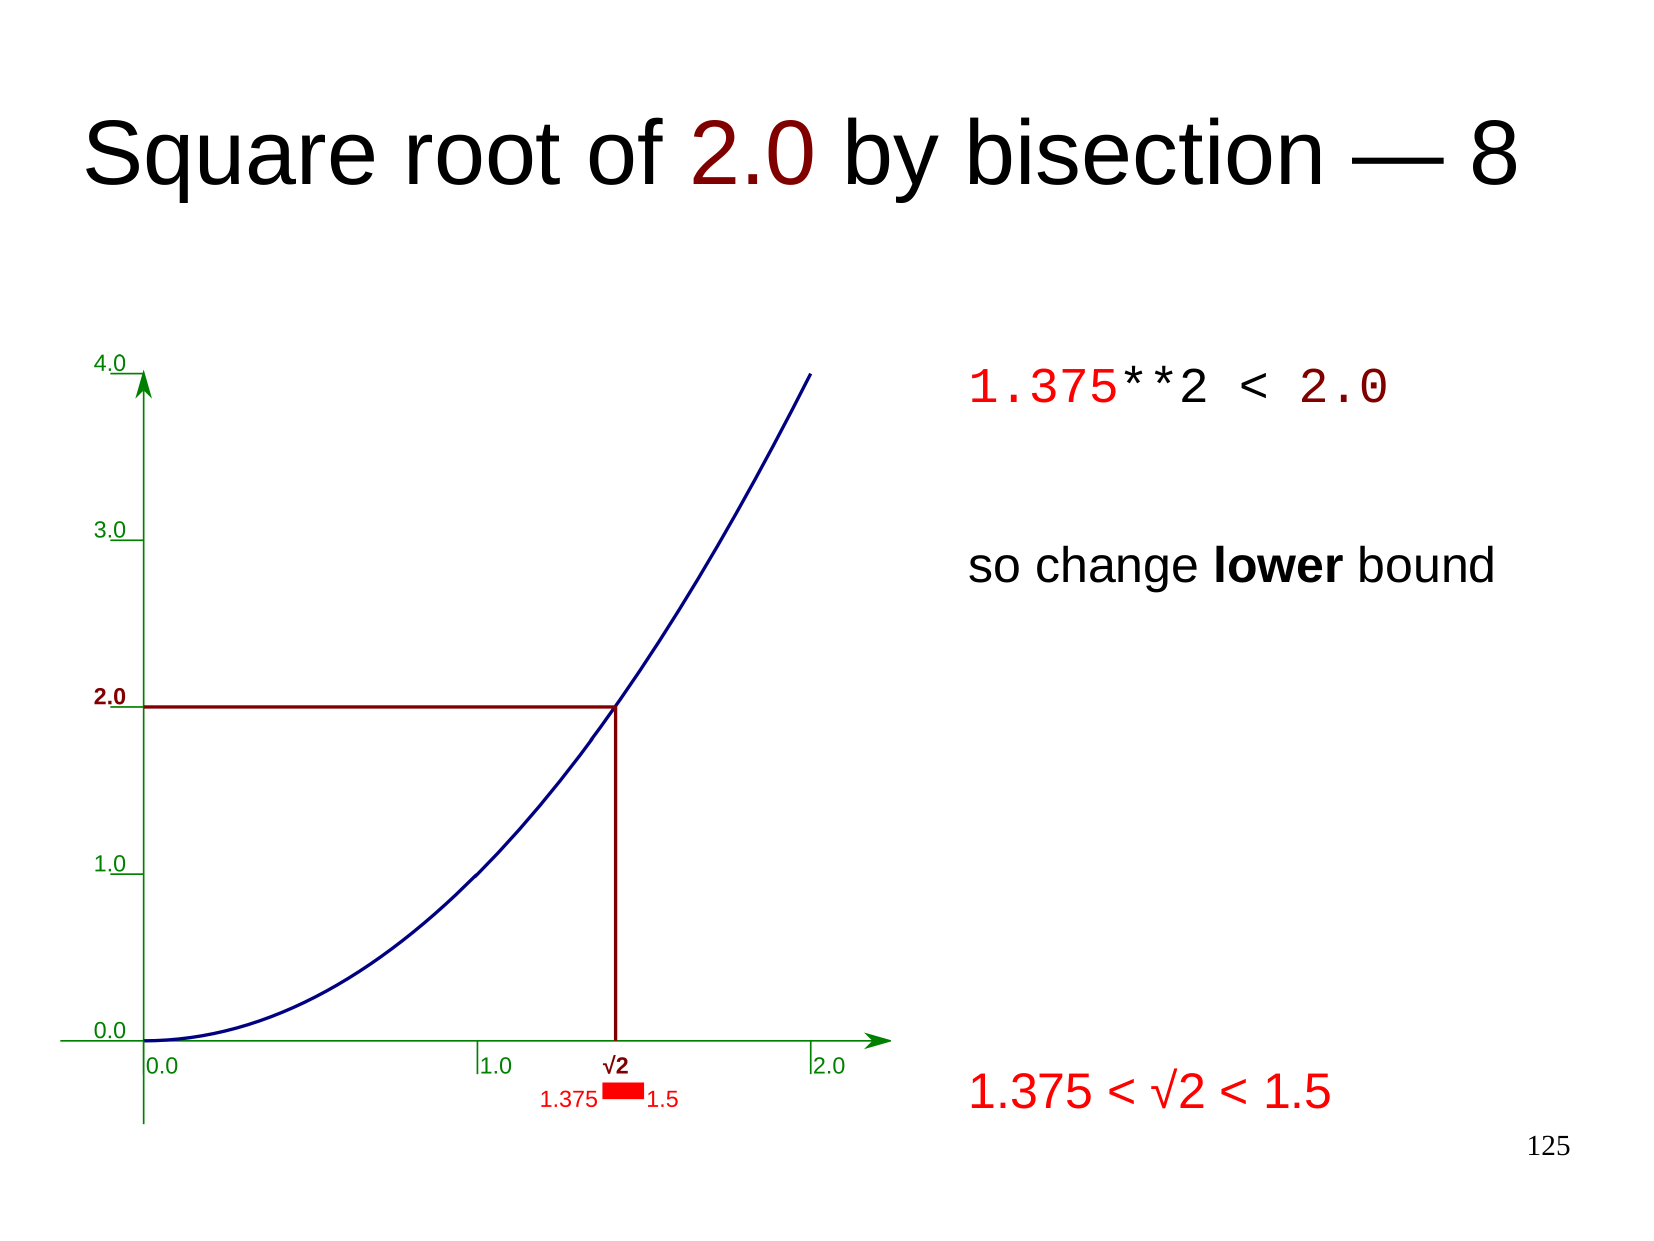

# Square root of 2.0 by bisection — 8
1.375**2 < 2.0
so change lower bound
1.375 < √2 < 1.5
125